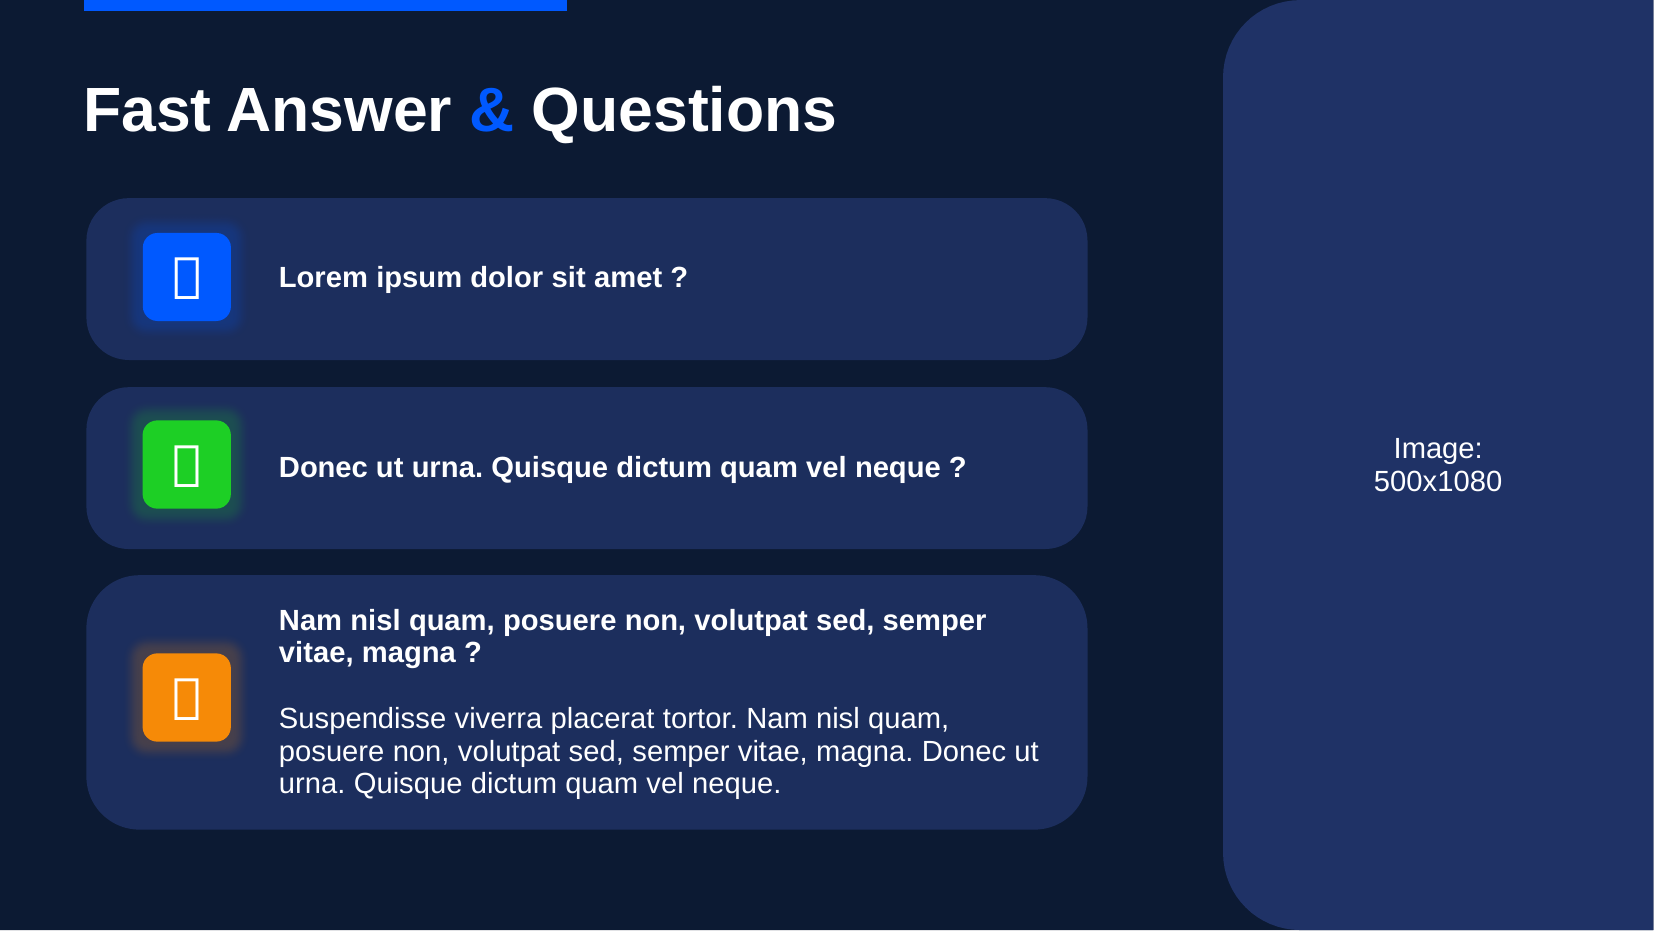

Image:
500x1080
# Fast Answer & Questions
Lorem ipsum dolor sit amet ?

Donec ut urna. Quisque dictum quam vel neque ?

Nam nisl quam, posuere non, volutpat sed, semper vitae, magna ?
Suspendisse viverra placerat tortor. Nam nisl quam, posuere non, volutpat sed, semper vitae, magna. Donec ut urna. Quisque dictum quam vel neque.
